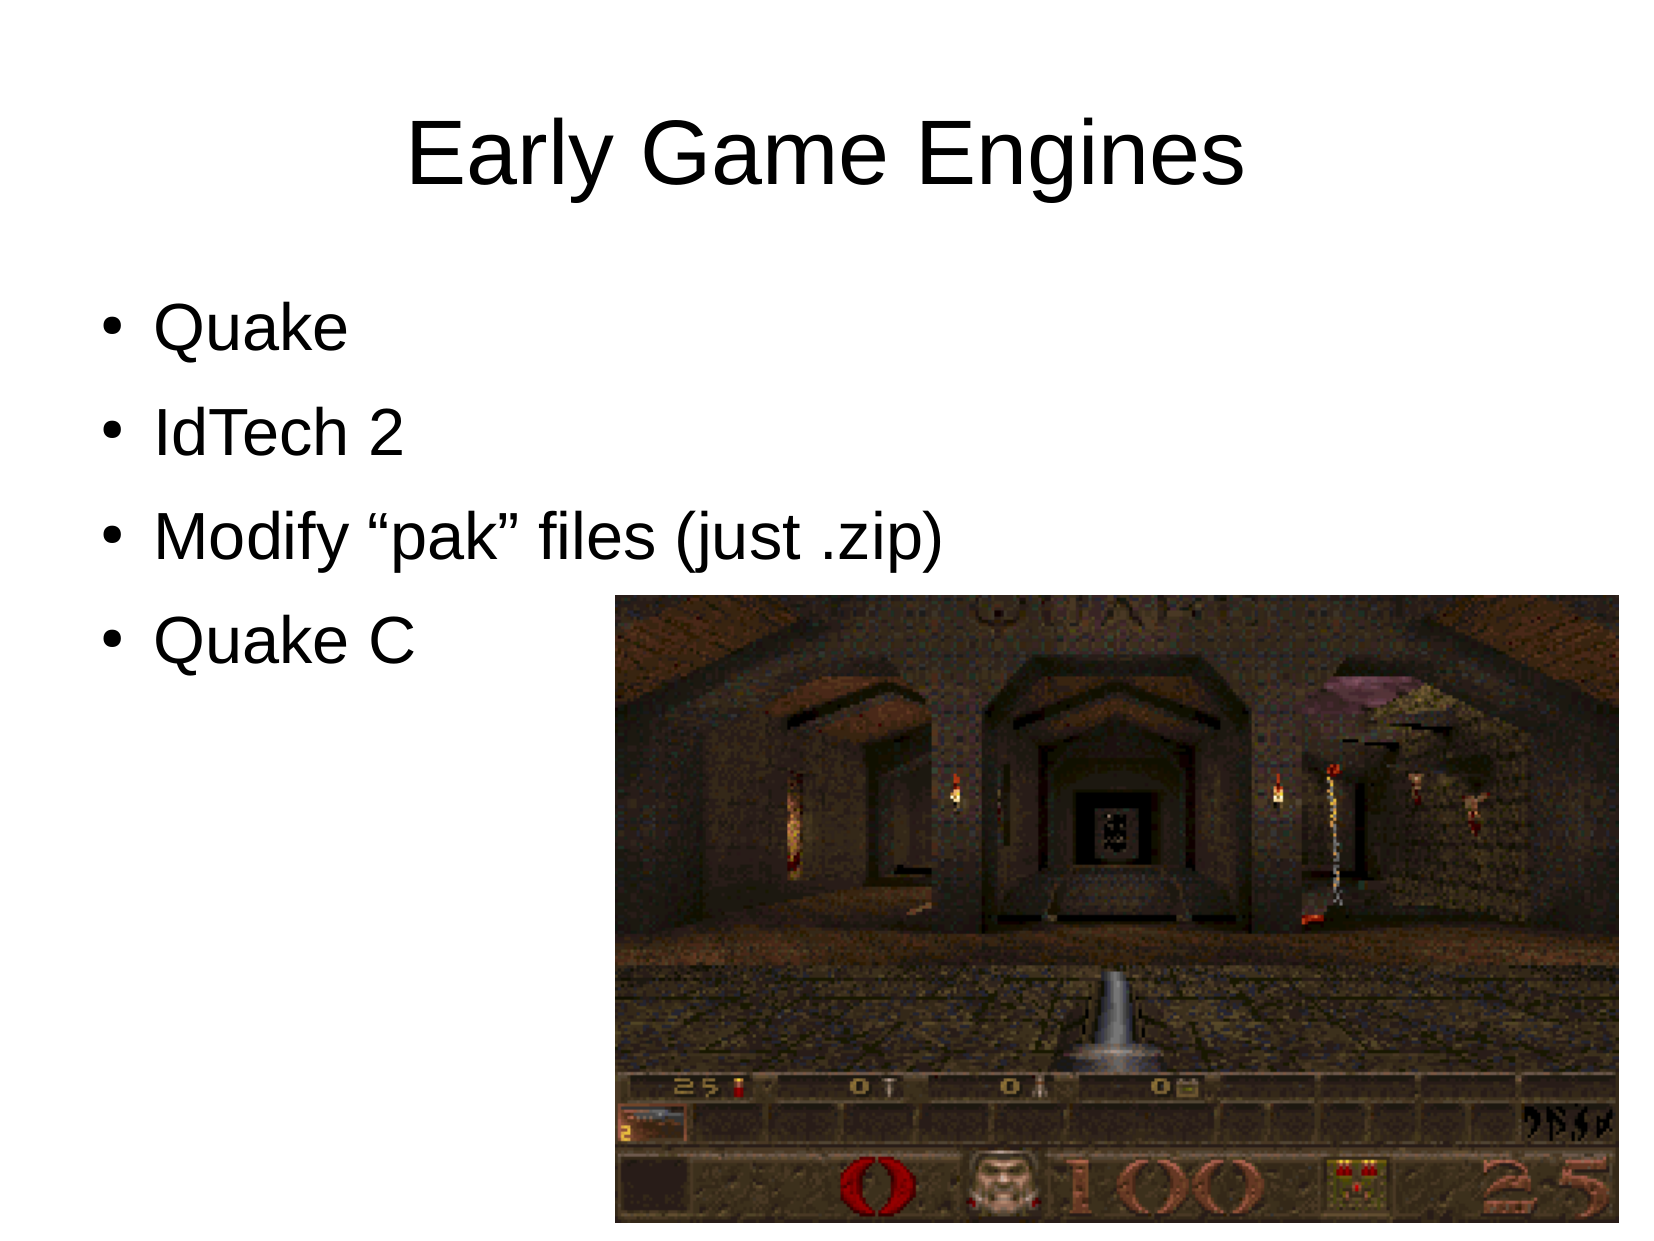

# Early Game Engines
Quake
IdTech 2
Modify “pak” files (just .zip)
Quake C